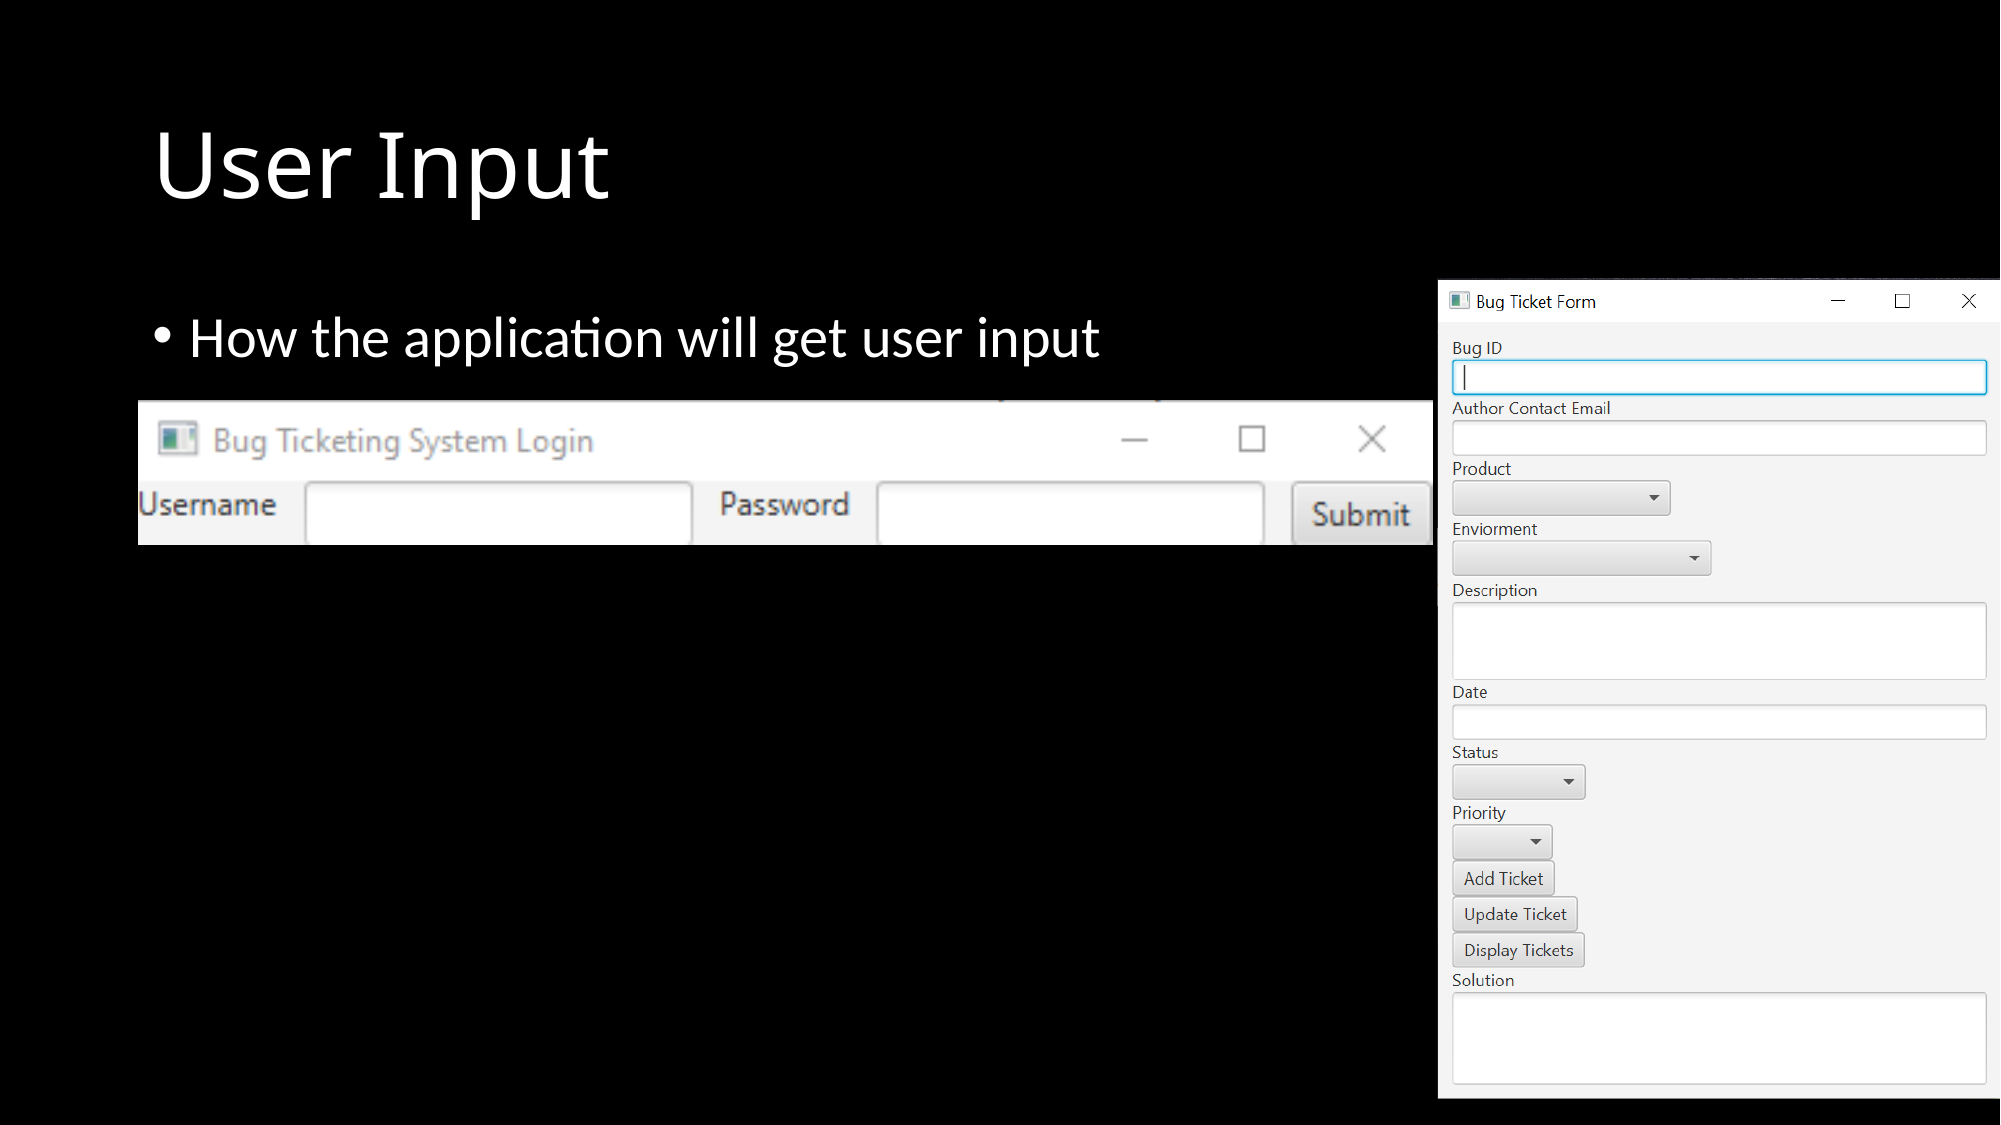

# User Input
How the application will get user input